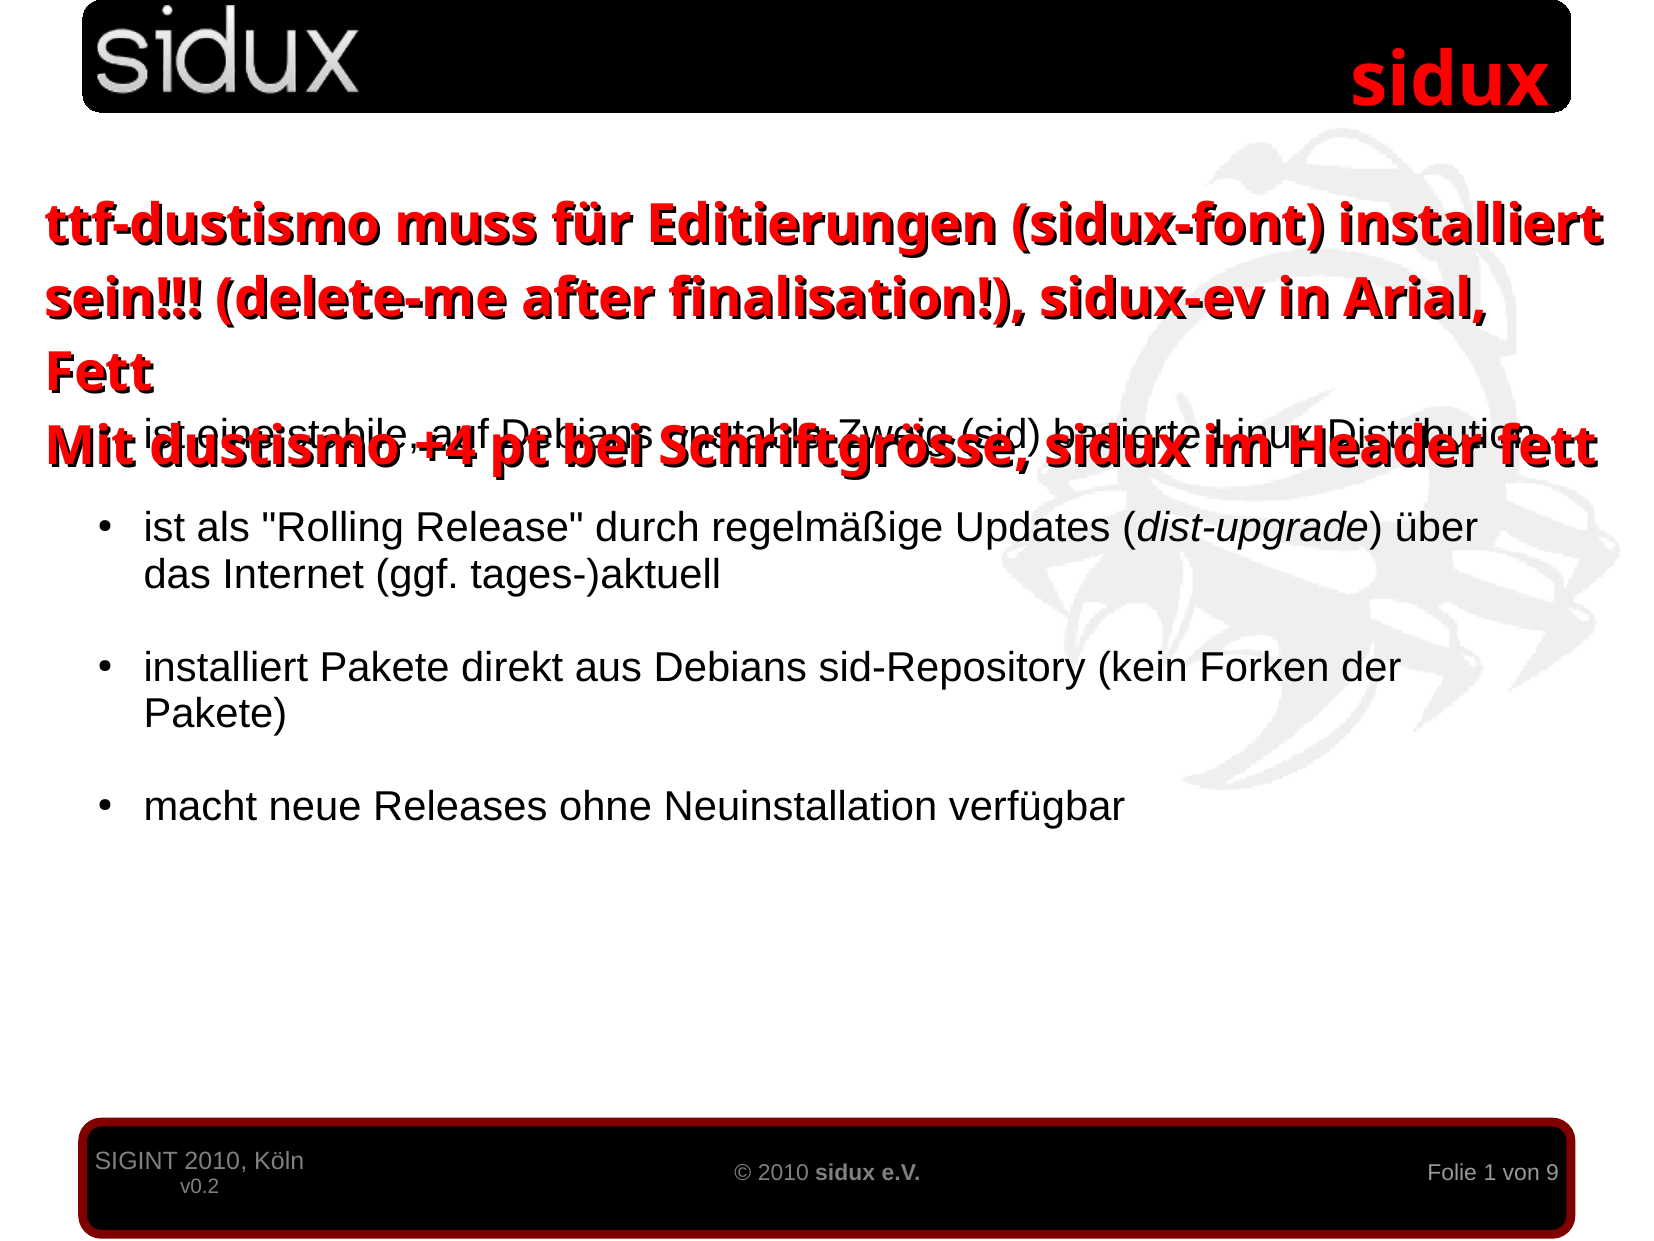

sidux
	ist eine stabile, auf Debians unstable-Zweig (sid) basierte Linux-Distribution
 	ist als "Rolling Release" durch regelmäßige Updates (dist-upgrade) über
	das Internet (ggf. tages-)aktuell
 	installiert Pakete direkt aus Debians sid-Repository (kein Forken der
	Pakete)
 	macht neue Releases ohne Neuinstallation verfügbar
ttf-dustismo muss für Editierungen (sidux-font) installiert sein!!! (delete-me after finalisation!), sidux-ev in Arial, Fett
Mit dustismo +4 pt bei Schriftgrösse, sidux im Header fett